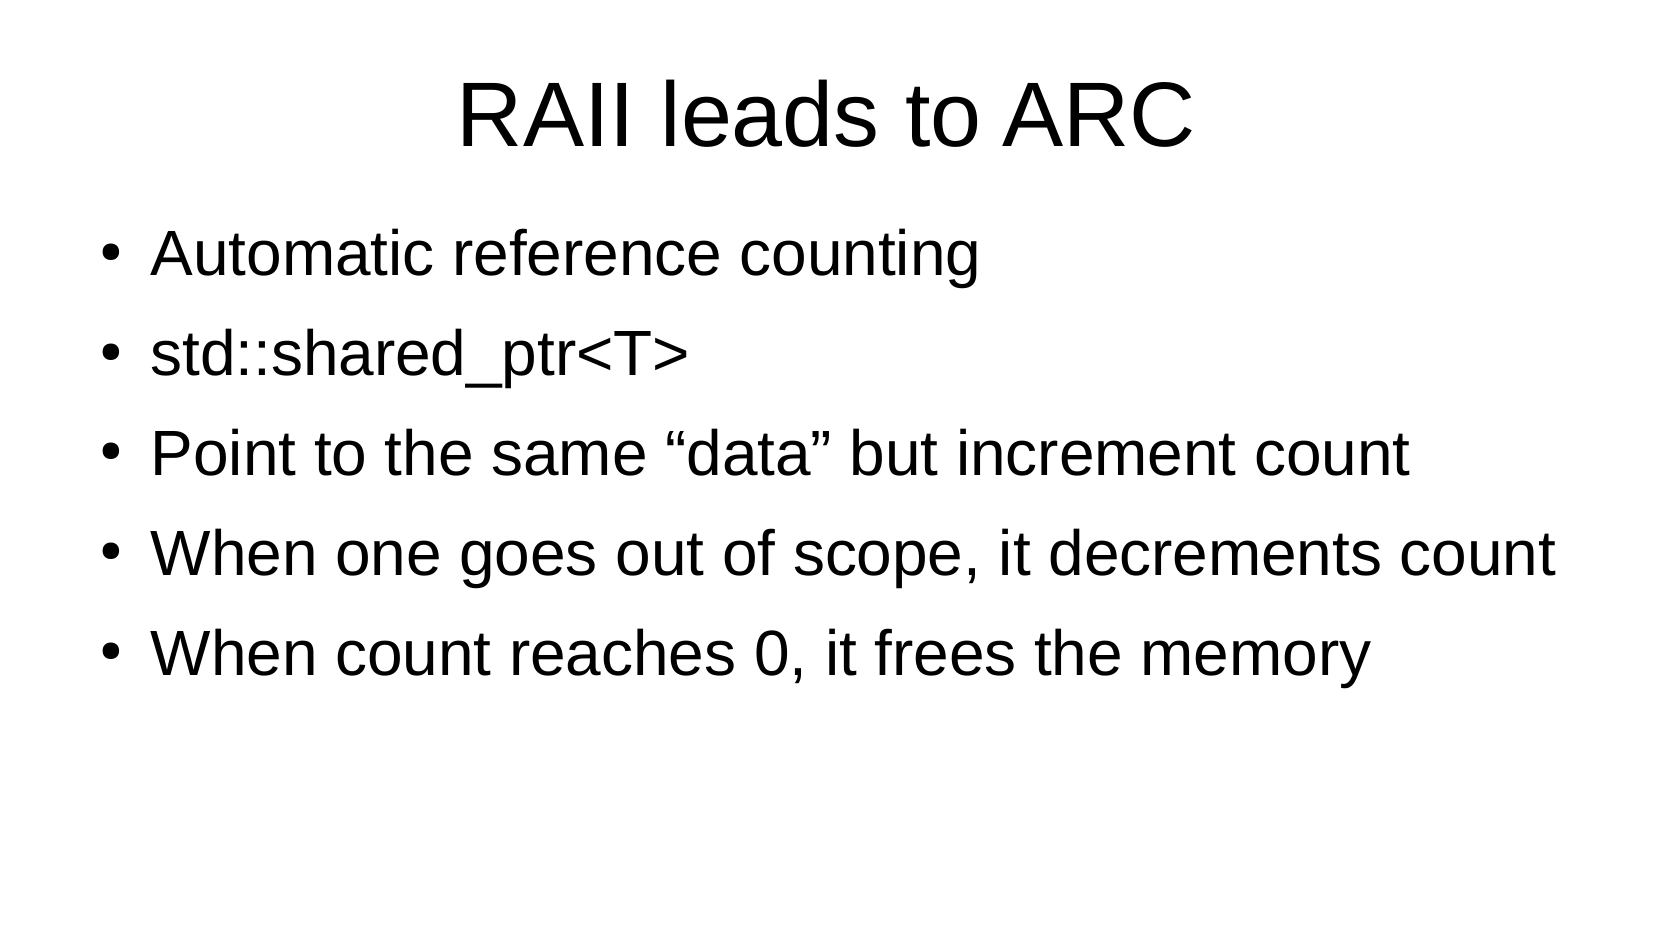

# RAII leads to ARC
Automatic reference counting
std::shared_ptr<T>
Point to the same “data” but increment count
When one goes out of scope, it decrements count
When count reaches 0, it frees the memory